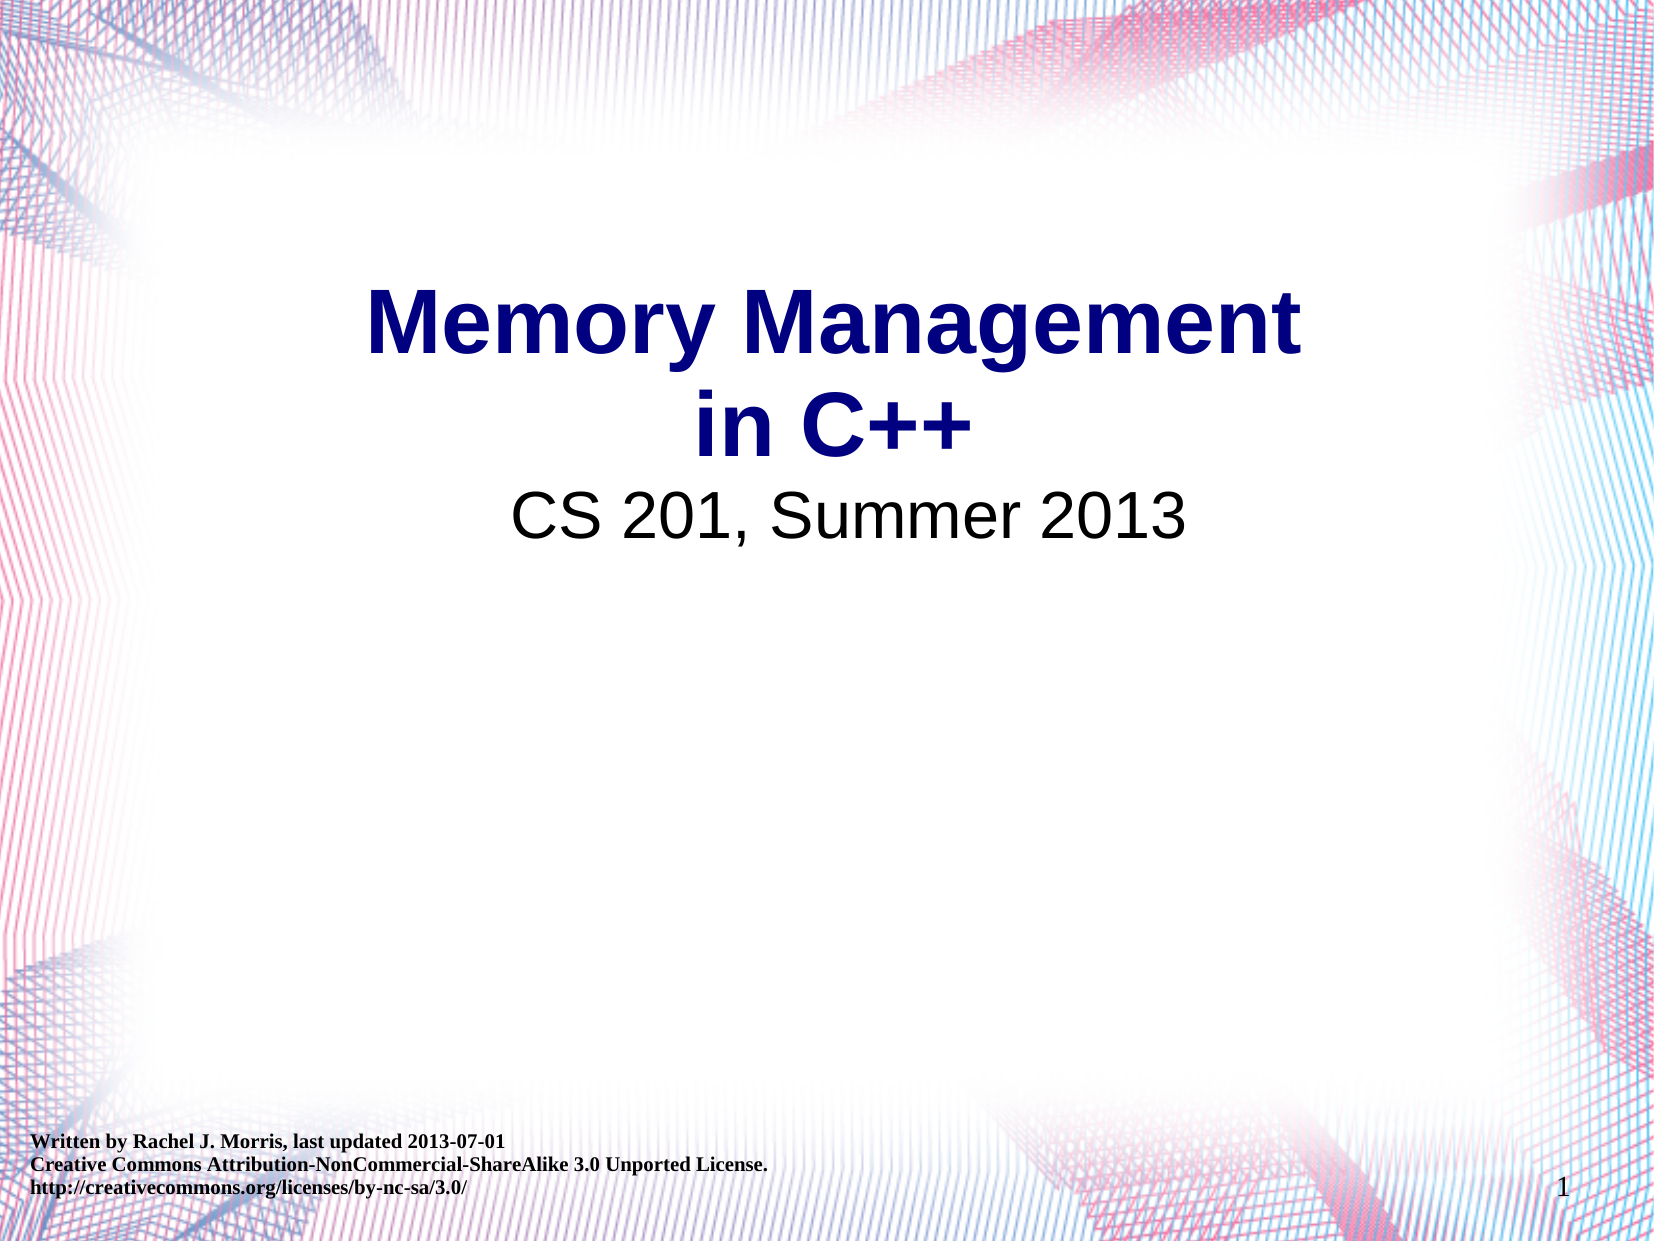

# Memory Management in C++
CS 201, Summer 2013
1